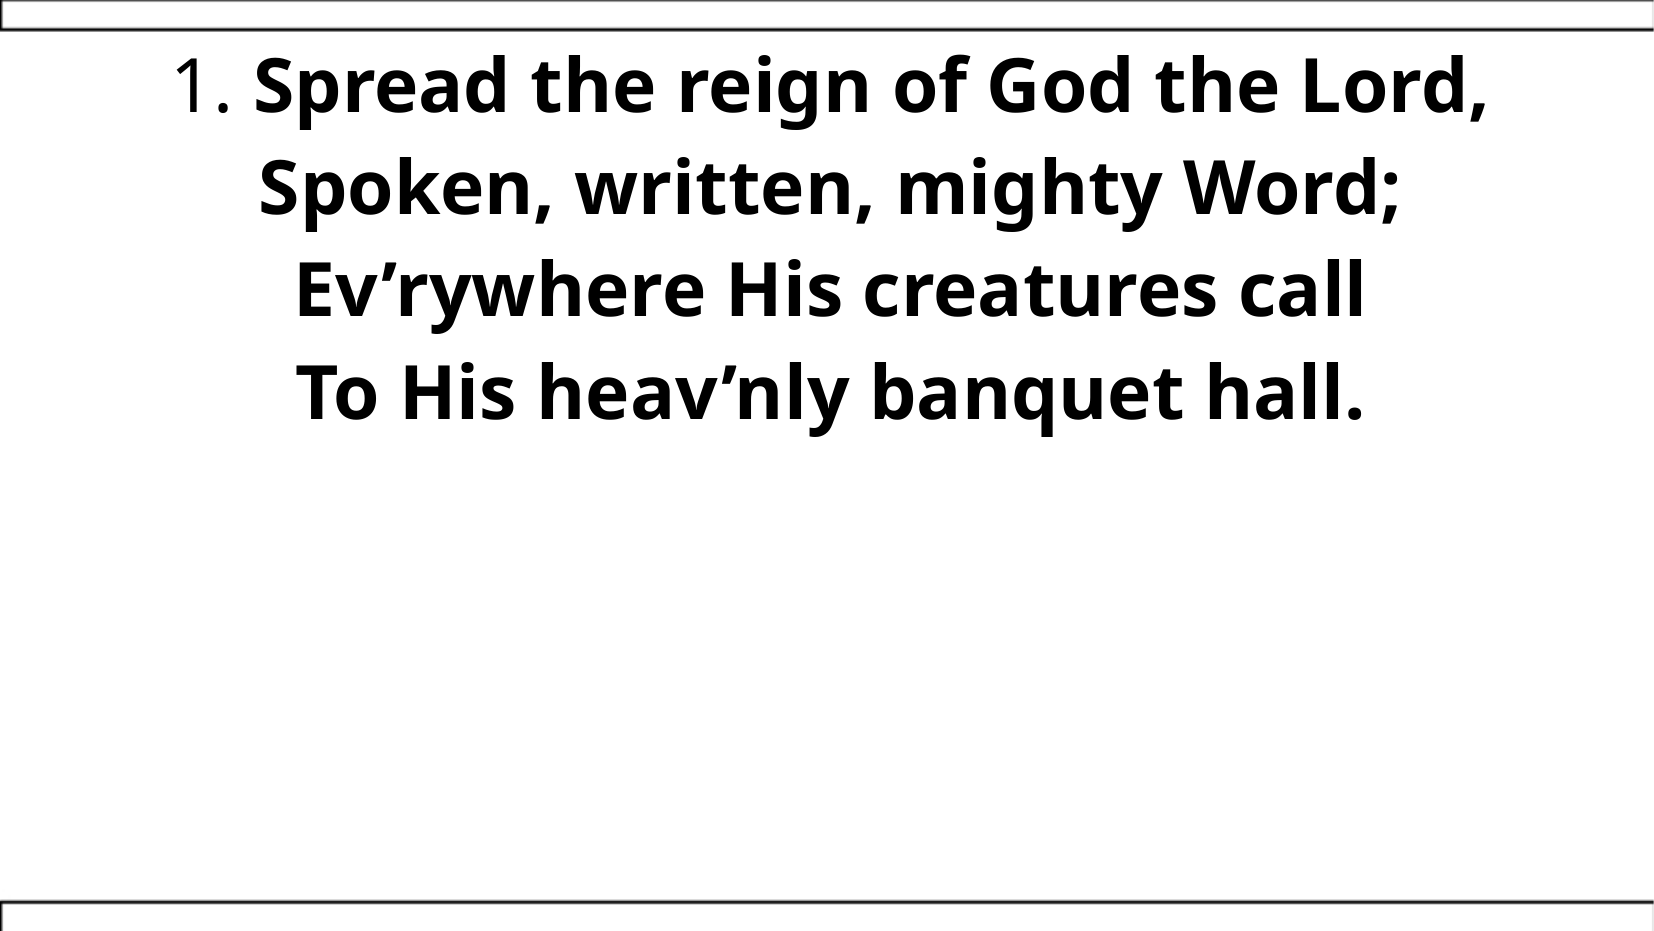

1. Spread the reign of God the Lord,
Spoken, written, mighty Word;
Ev’rywhere His creatures call
To His heav’nly banquet hall.